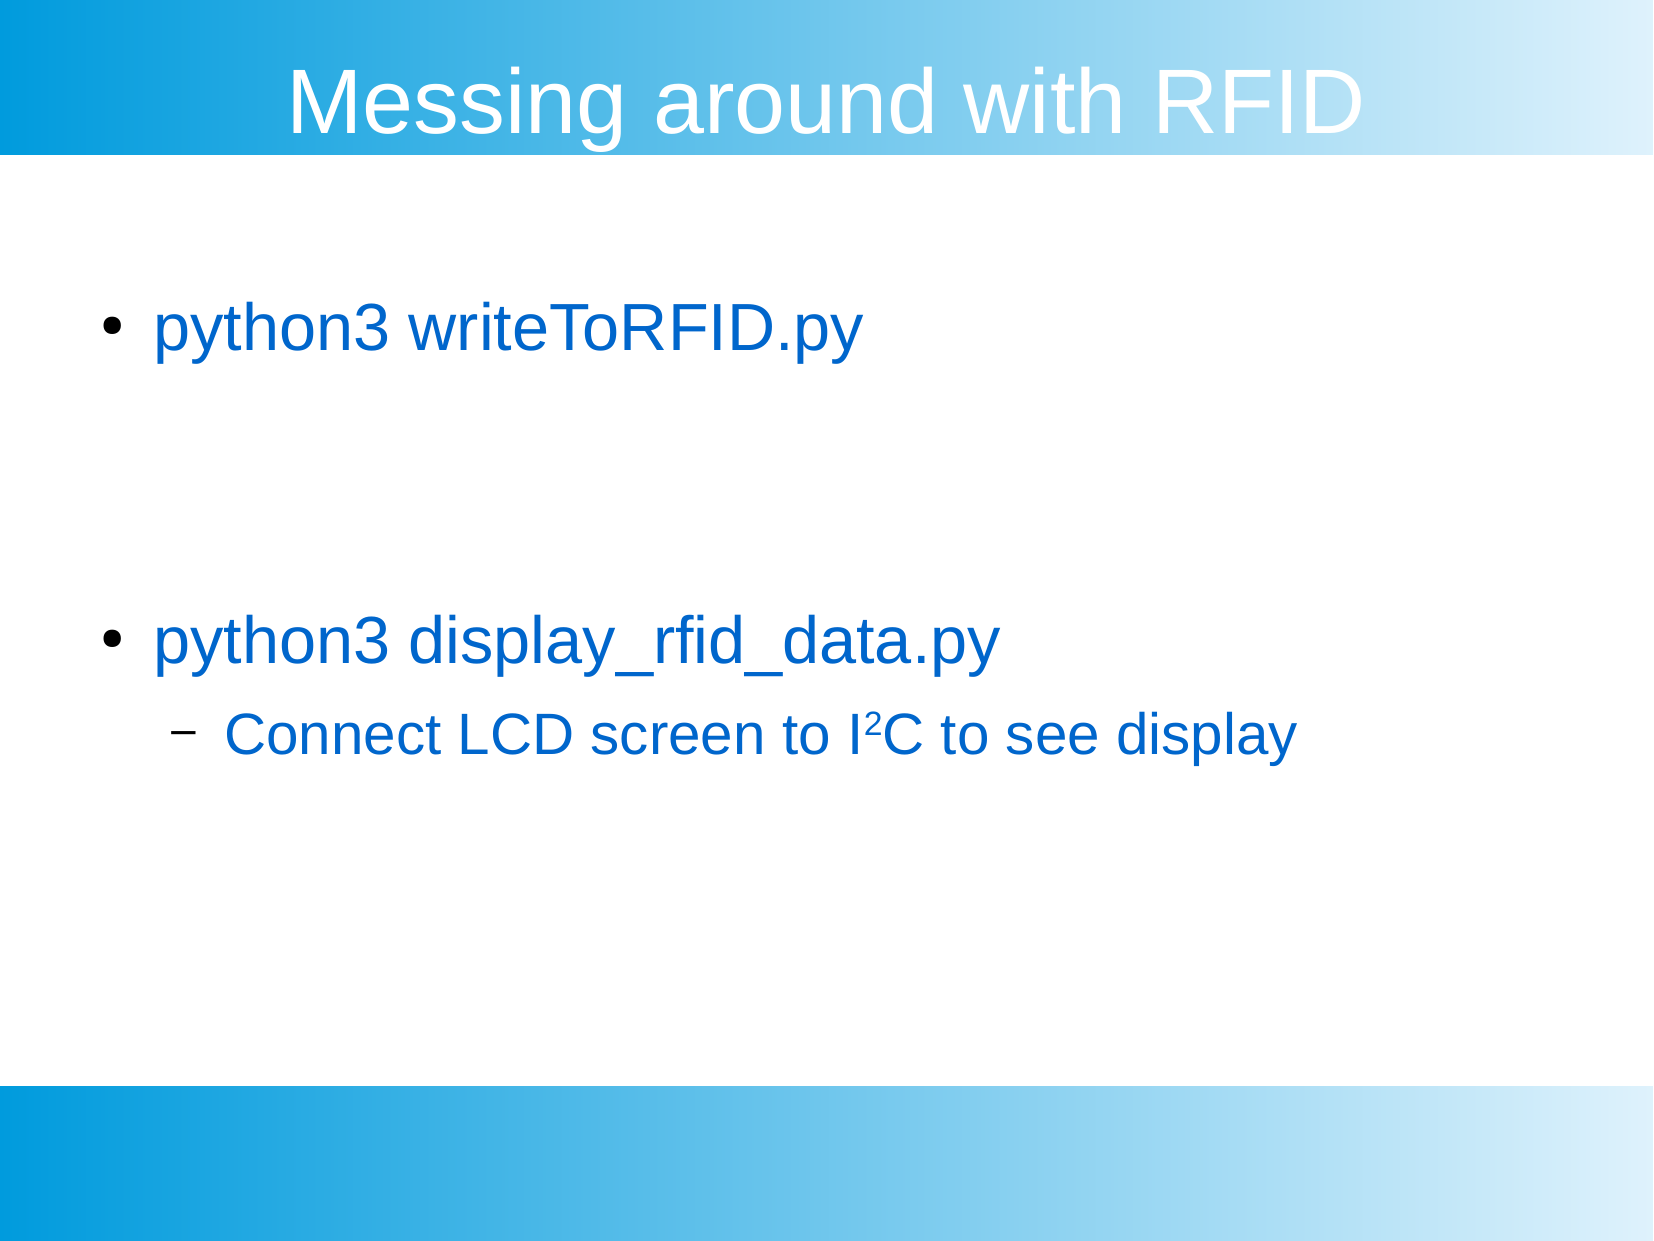

# Messing around with RFID
python3 writeToRFID.py
python3 display_rfid_data.py
Connect LCD screen to I2C to see display